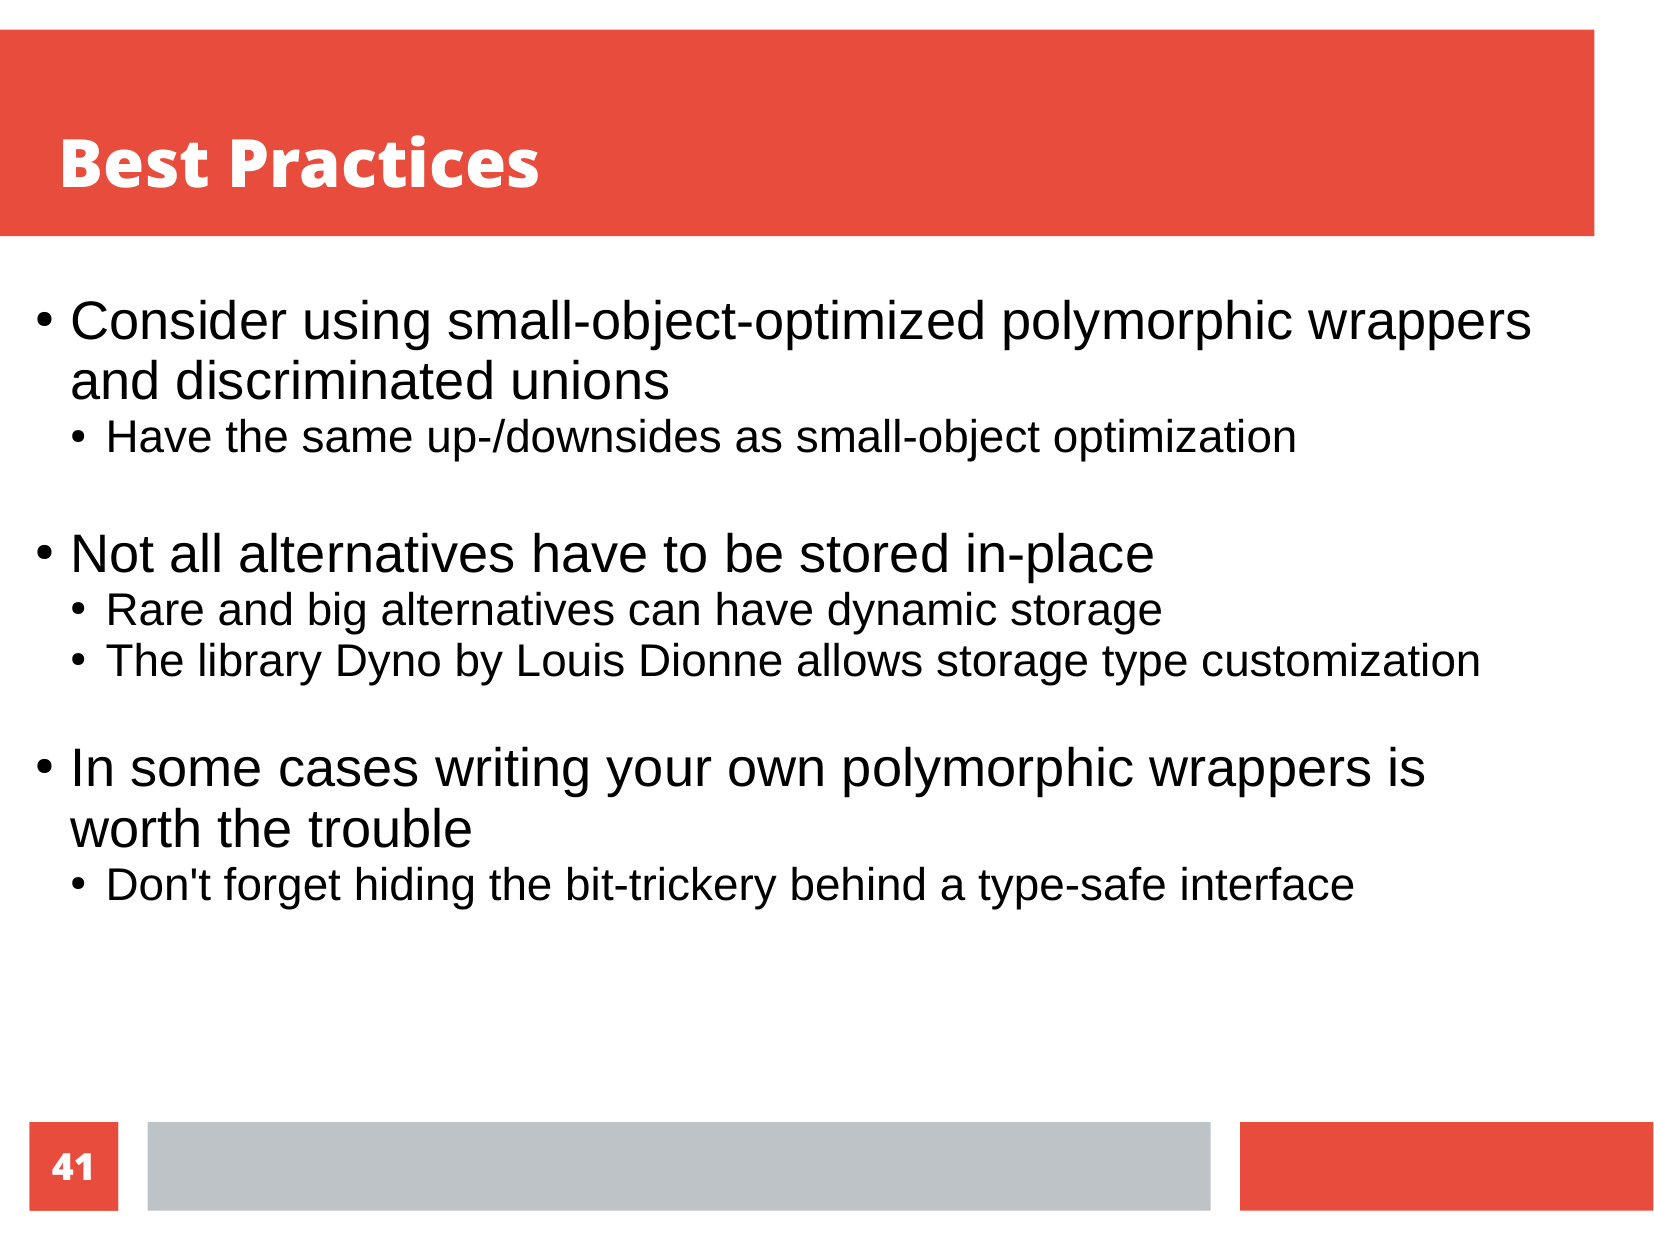

# Best Practices
Consider using small-object-optimized polymorphic wrappers and discriminated unions
Have the same up-/downsides as small-object optimization
Not all alternatives have to be stored in-place
Rare and big alternatives can have dynamic storage
The library Dyno by Louis Dionne allows storage type customization
In some cases writing your own polymorphic wrappers is worth the trouble
Don't forget hiding the bit-trickery behind a type-safe interface
41